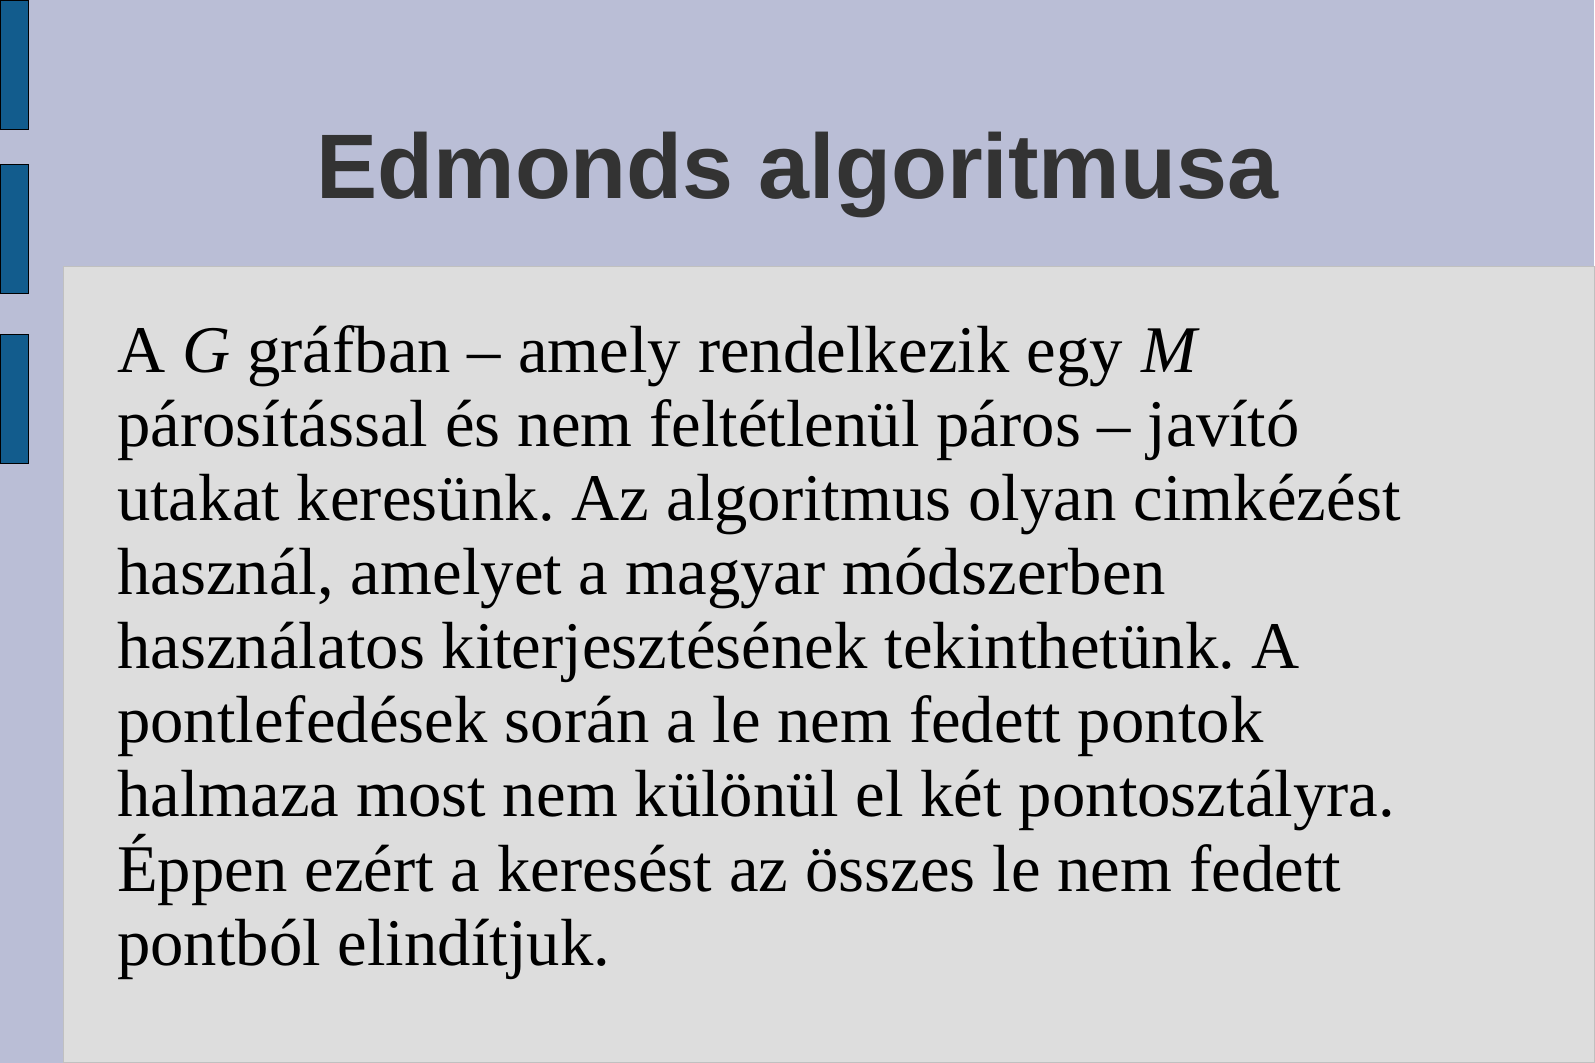

# Edmonds algoritmusa
A G gráfban – amely rendelkezik egy M párosítással és nem feltétlenül páros – javító utakat keresünk. Az algoritmus olyan cimkézést használ, amelyet a magyar módszerben használatos kiterjesztésének tekinthetünk. A pontlefedések során a le nem fedett pontok halmaza most nem különül el két pontosztályra. Éppen ezért a keresést az összes le nem fedett pontból elindítjuk.